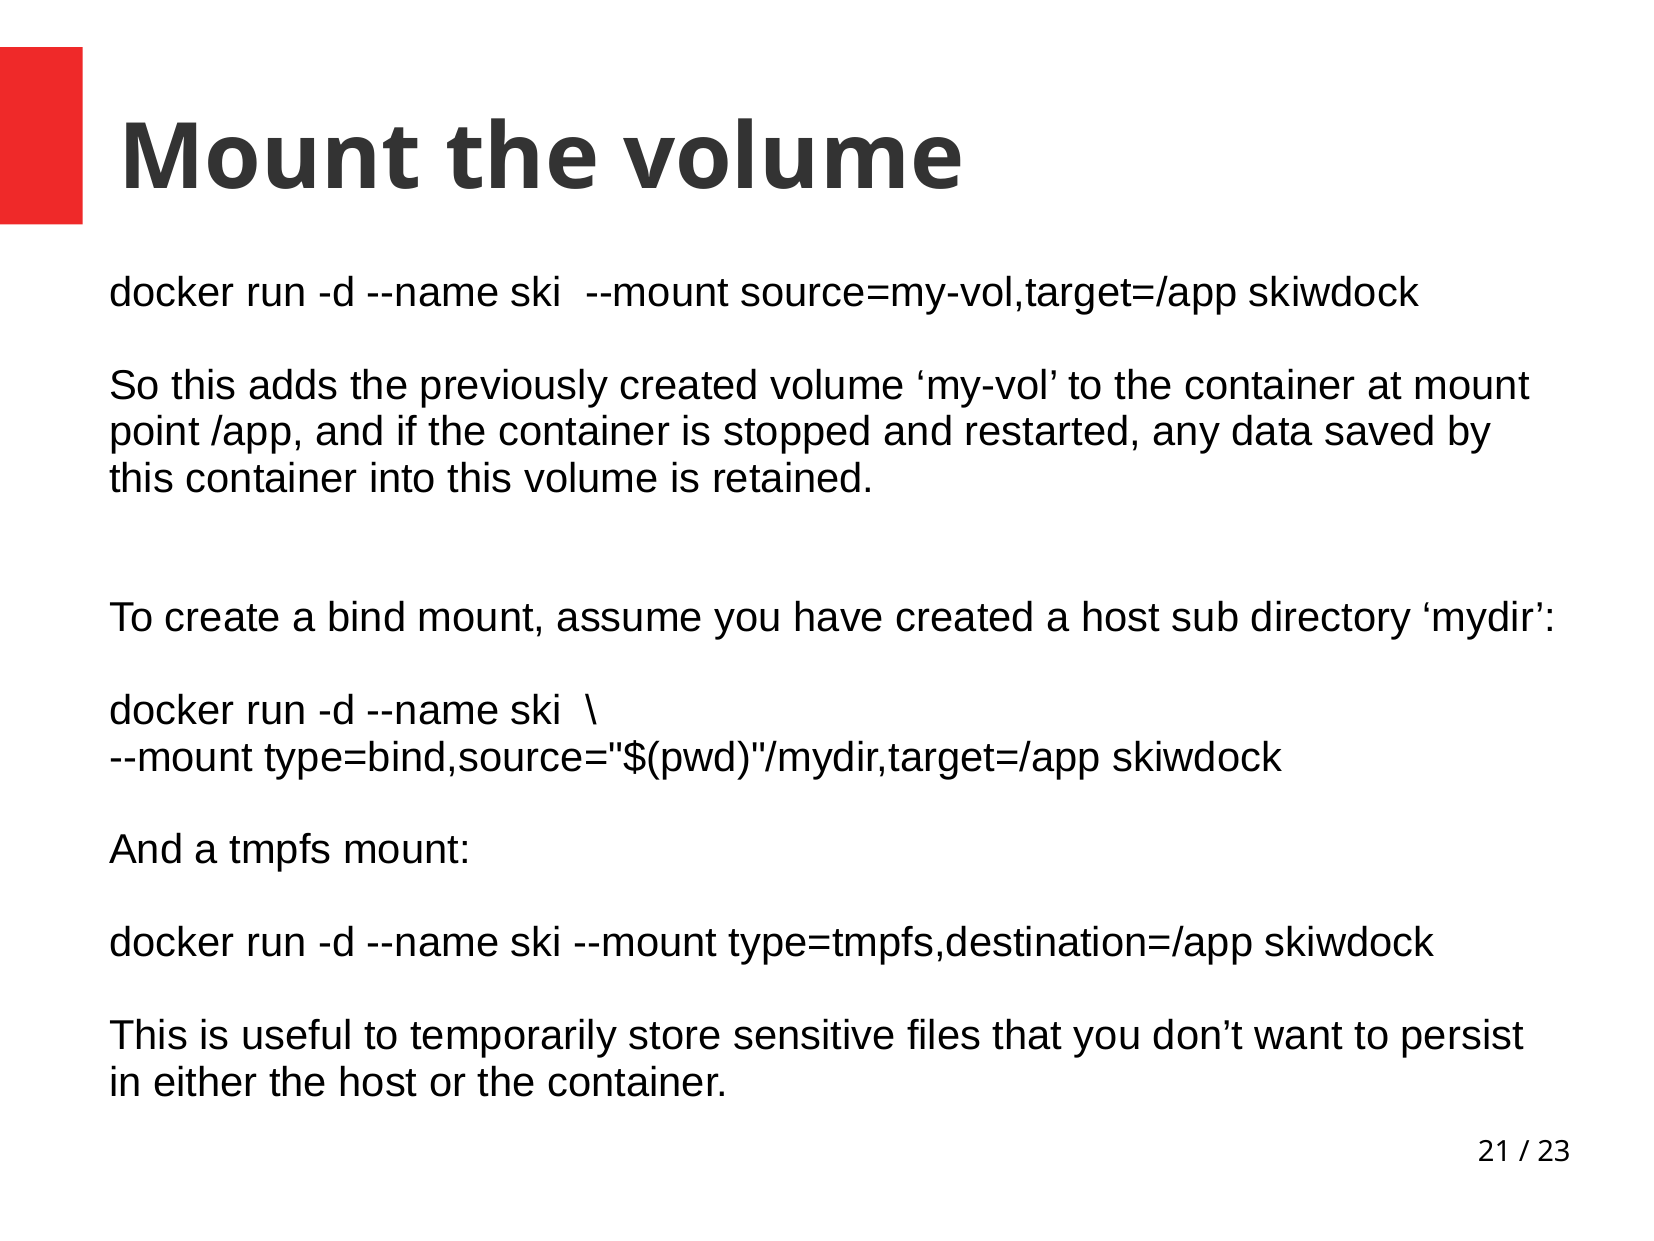

# Mount the volume
docker run -d --name ski --mount source=my-vol,target=/app skiwdock
So this adds the previously created volume ‘my-vol’ to the container at mount point /app, and if the container is stopped and restarted, any data saved by this container into this volume is retained.
To create a bind mount, assume you have created a host sub directory ‘mydir’:
docker run -d --name ski \
--mount type=bind,source="$(pwd)"/mydir,target=/app skiwdock
And a tmpfs mount:
docker run -d --name ski --mount type=tmpfs,destination=/app skiwdock
This is useful to temporarily store sensitive files that you don’t want to persist in either the host or the container.
21